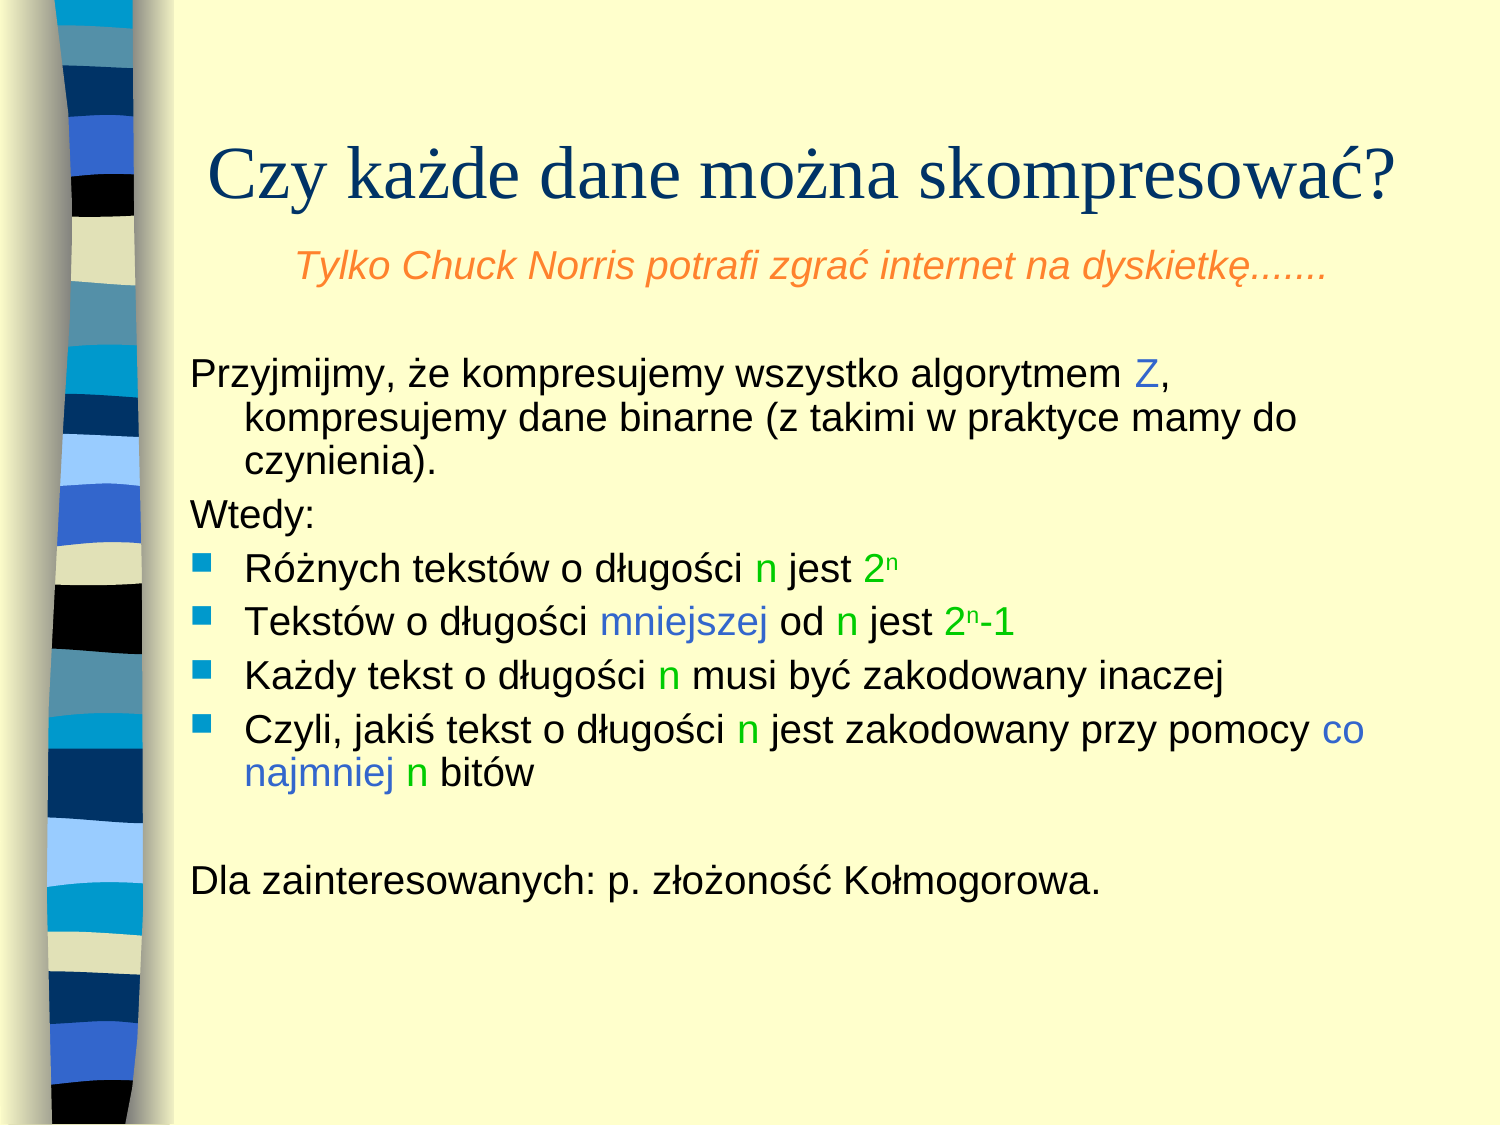

# Czy każde dane można skompresować?
Tylko Chuck Norris potrafi zgrać internet na dyskietkę.......
Przyjmijmy, że kompresujemy wszystko algorytmem Z, kompresujemy dane binarne (z takimi w praktyce mamy do czynienia).
Wtedy:
Różnych tekstów o długości n jest 2n
Tekstów o długości mniejszej od n jest 2n-1
Każdy tekst o długości n musi być zakodowany inaczej
Czyli, jakiś tekst o długości n jest zakodowany przy pomocy co najmniej n bitów
Dla zainteresowanych: p. złożoność Kołmogorowa.